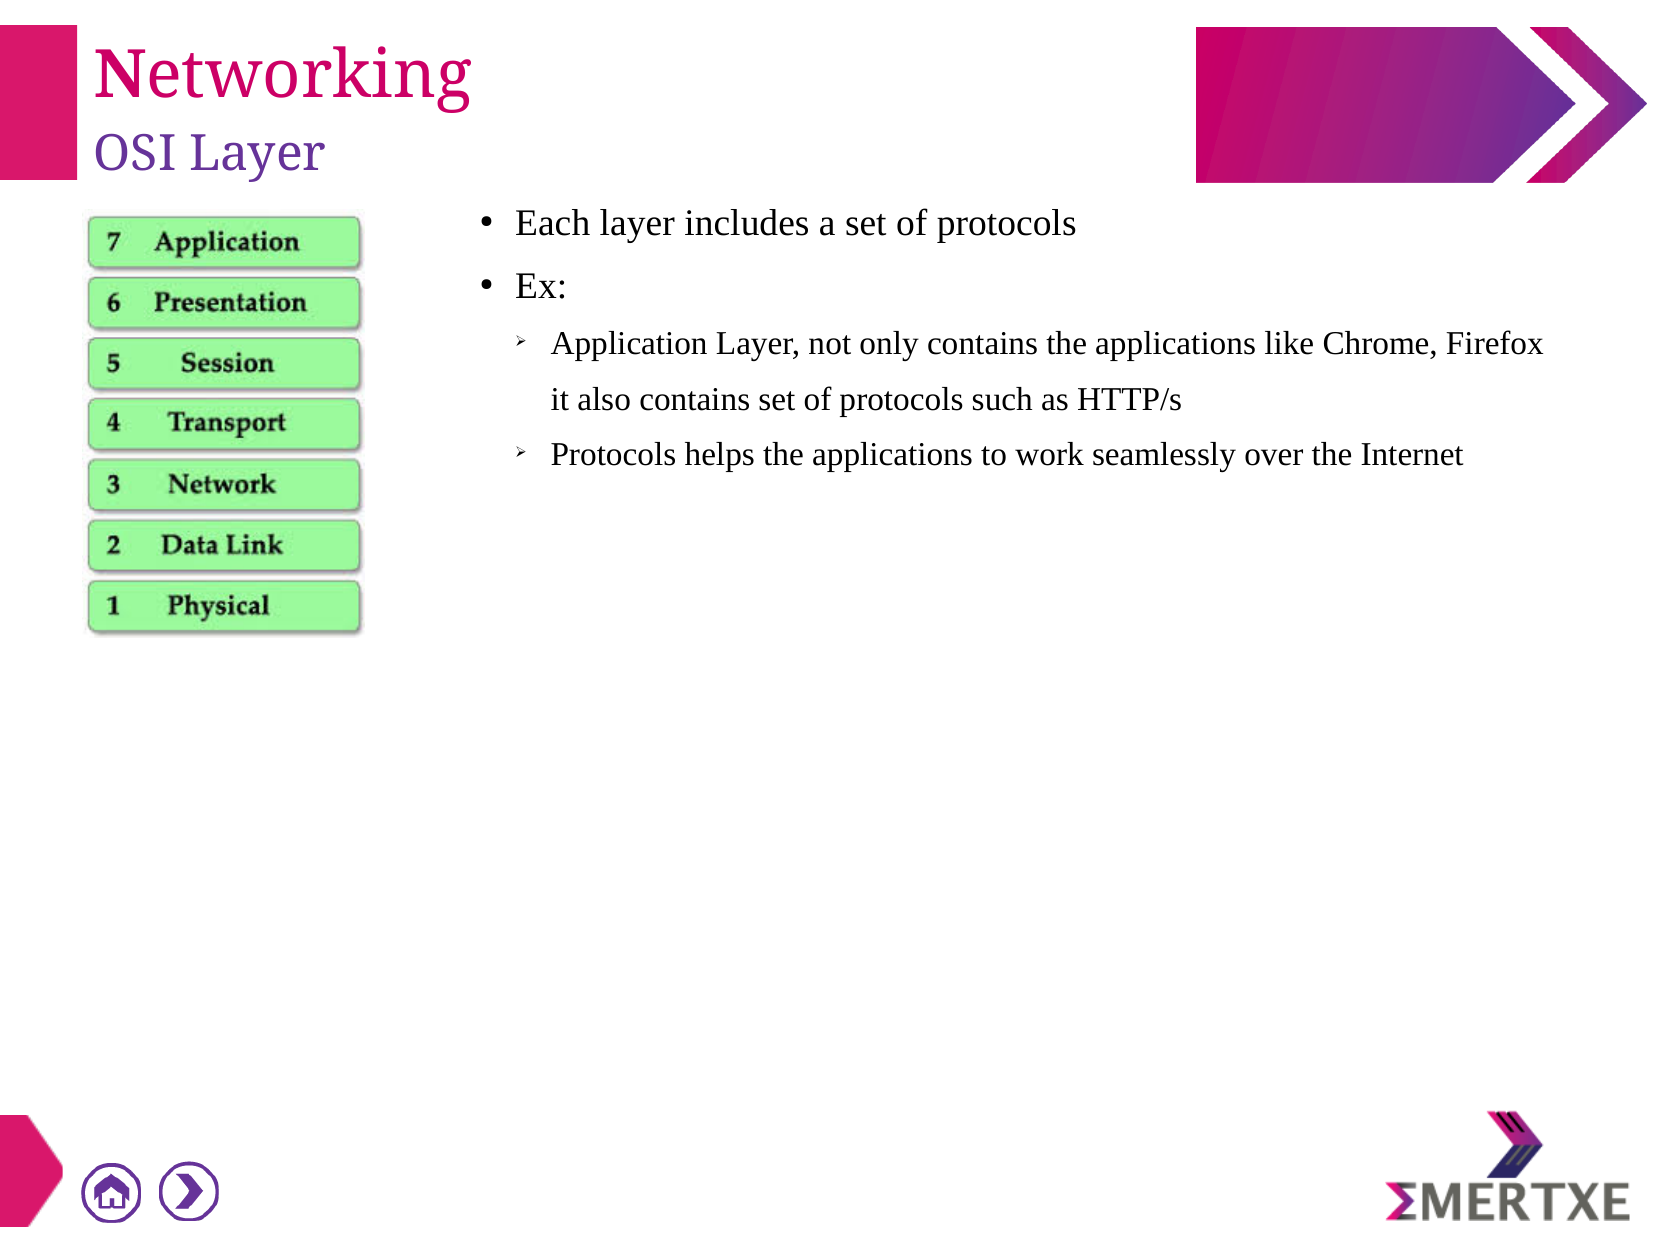

# Networking OSI Layer
Each layer includes a set of protocols
Ex:
Application Layer, not only contains the applications like Chrome, Firefox it also contains set of protocols such as HTTP/s
Protocols helps the applications to work seamlessly over the Internet